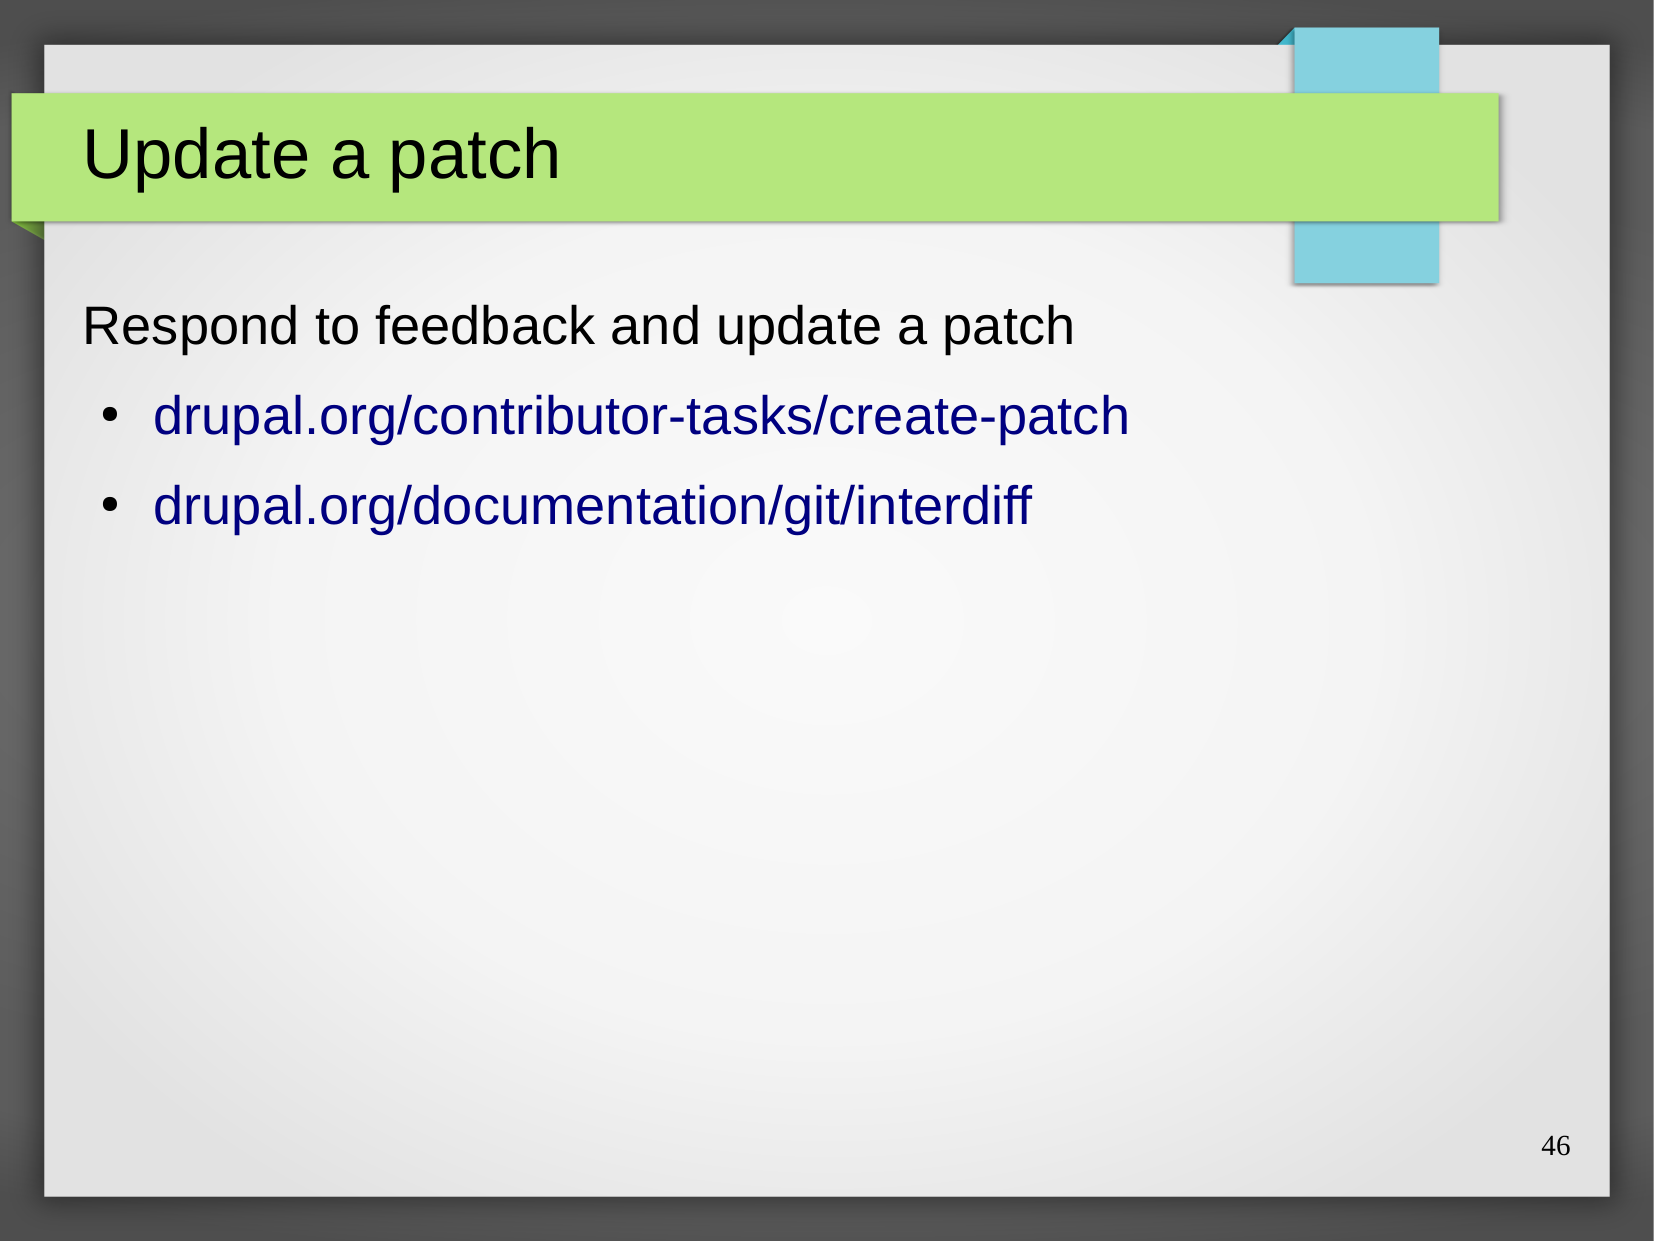

# Update a patch
Respond to feedback and update a patch
drupal.org/contributor-tasks/create-patch
drupal.org/documentation/git/interdiff
46